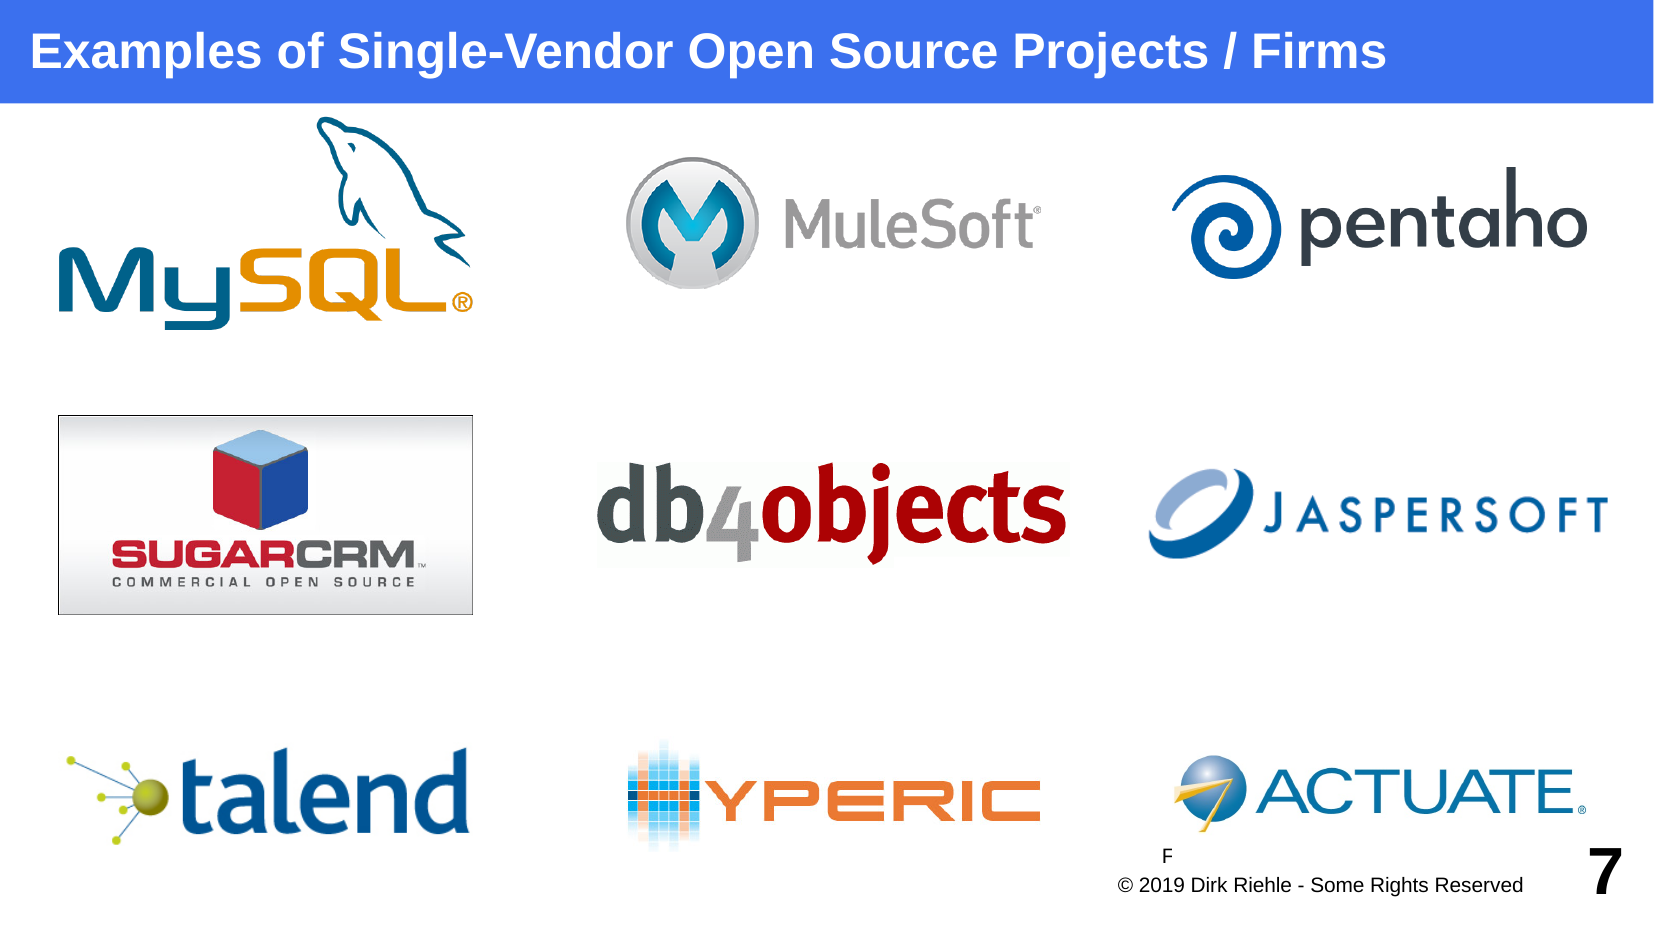

# Examples of Single-Vendor Open Source Projects / Firms
Free / Libre and Open Source Software
7
© 2019 Dirk Riehle - Some Rights Reserved